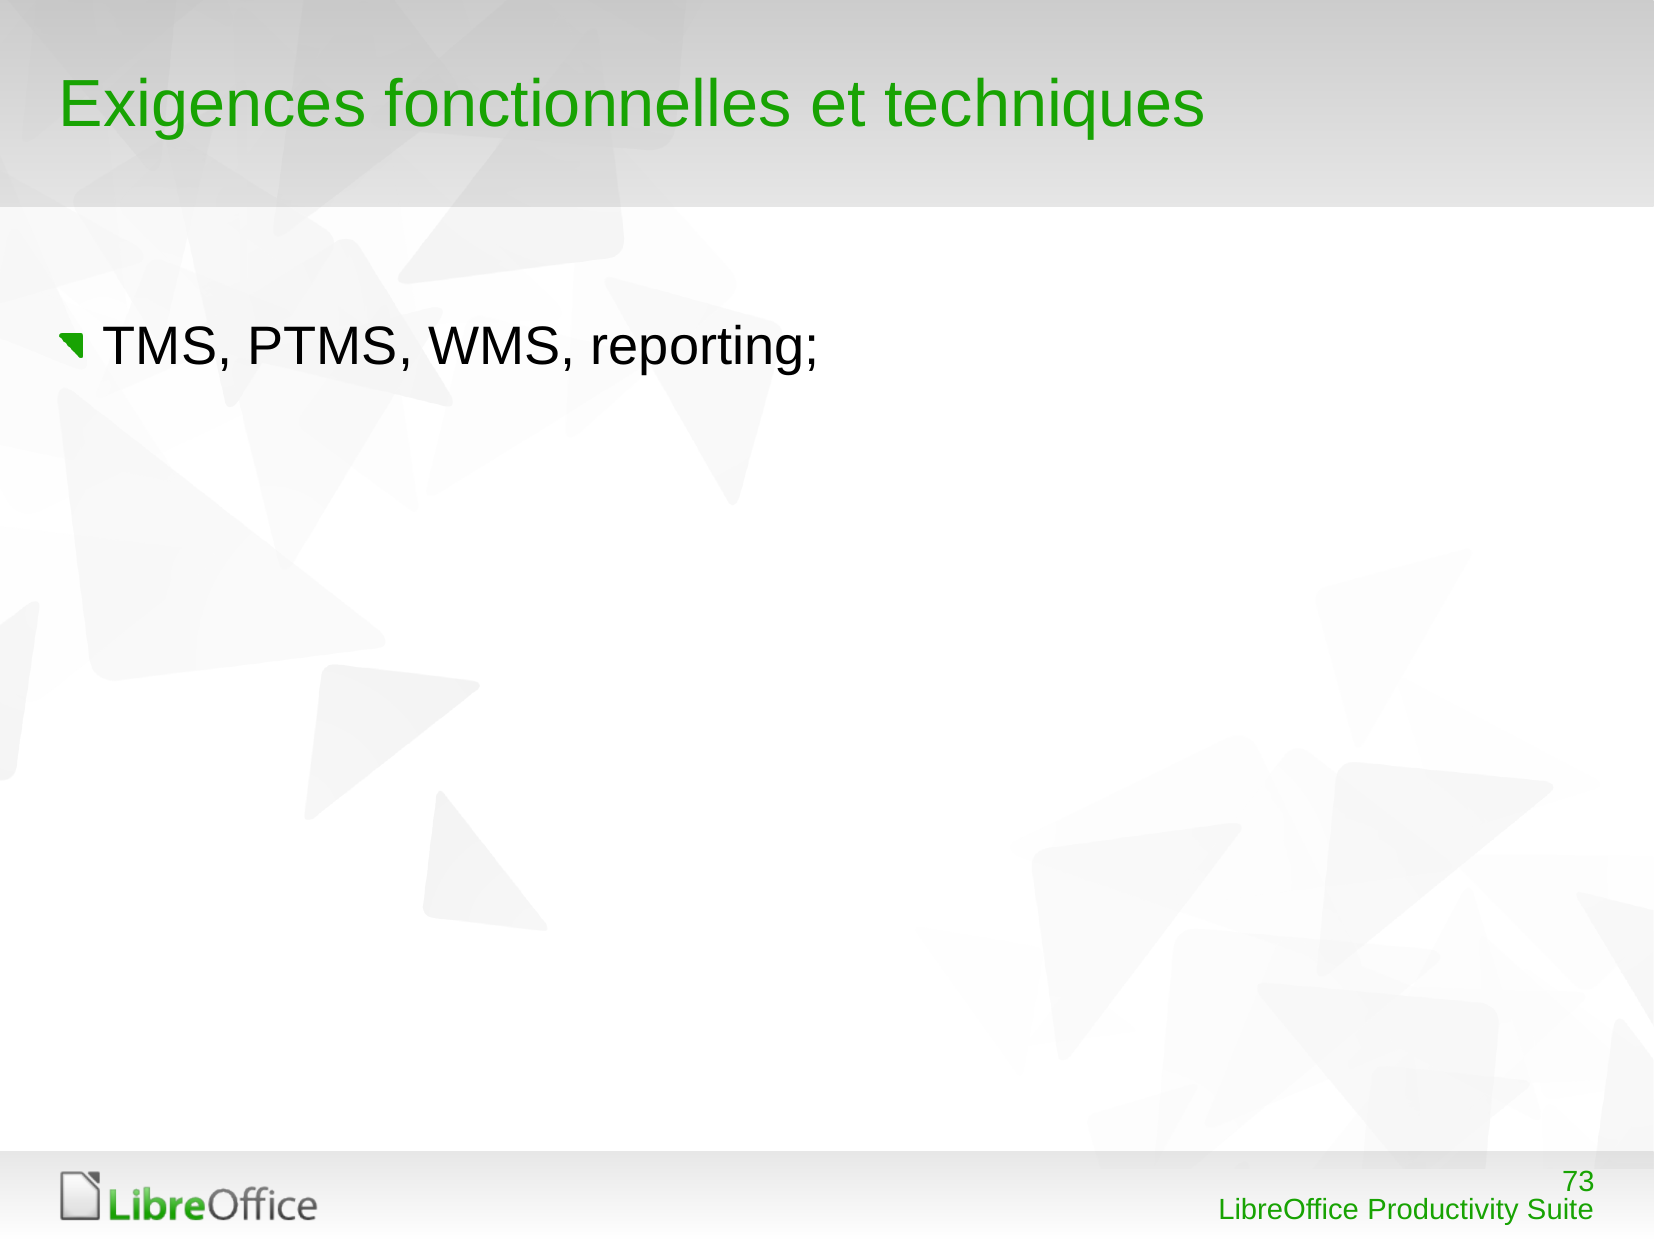

# Exigences fonctionnelles et techniques
TMS, PTMS, WMS, reporting;
73
LibreOffice Productivity Suite